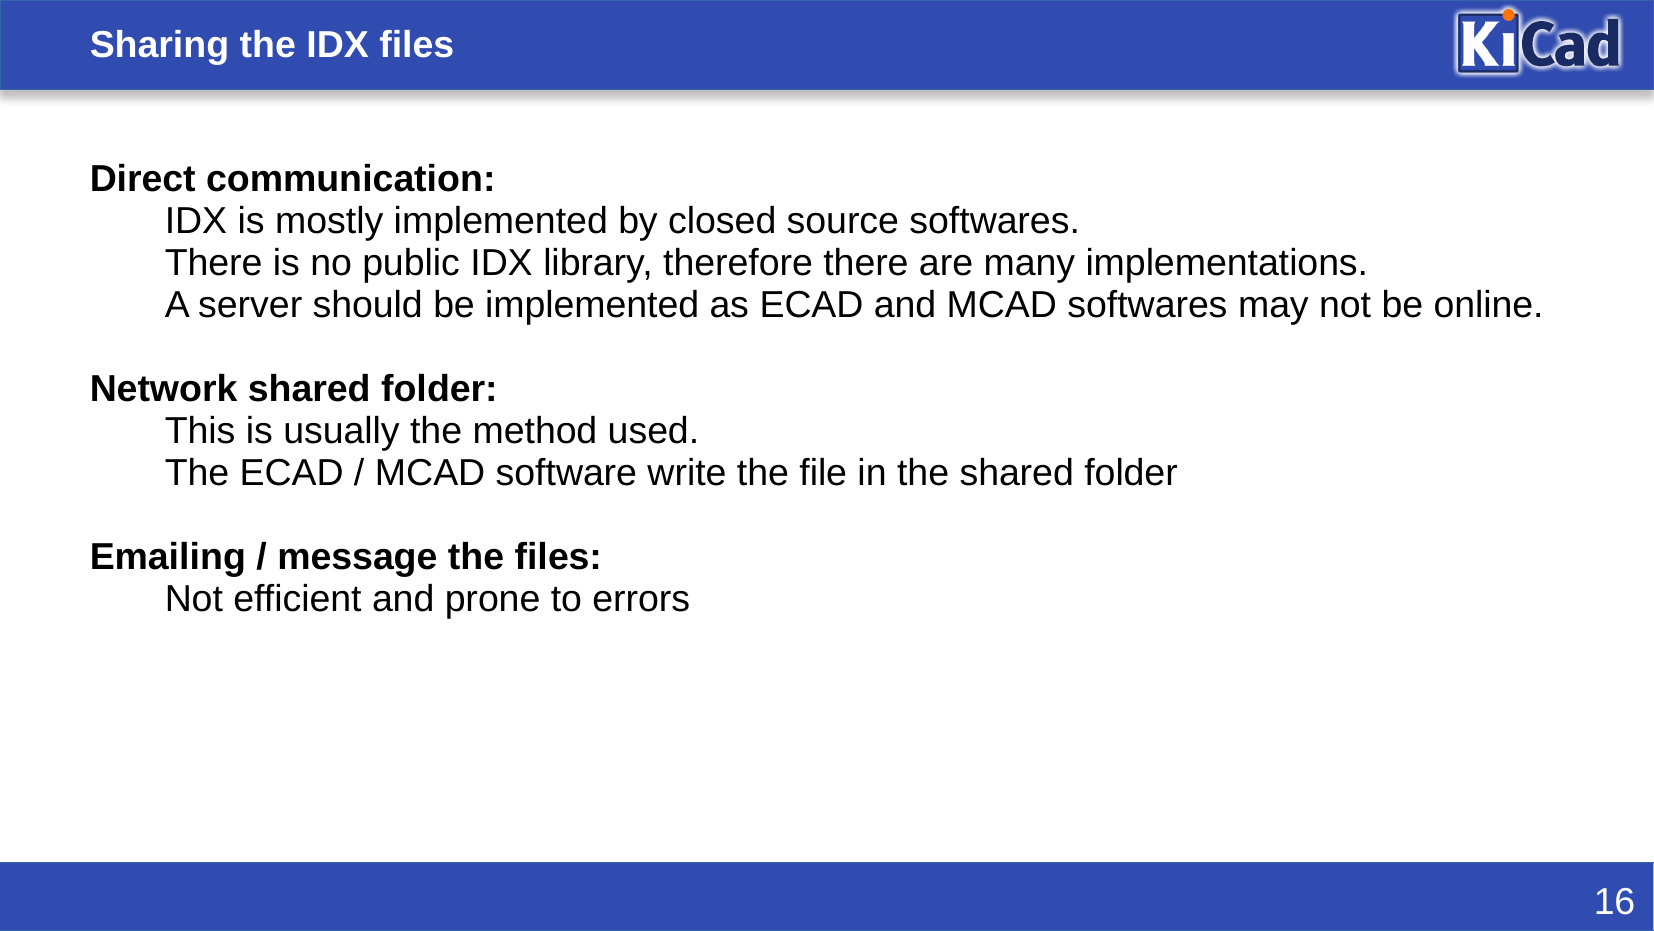

Sharing the IDX files
Direct communication:
	IDX is mostly implemented by closed source softwares.
	There is no public IDX library, therefore there are many implementations.
	A server should be implemented as ECAD and MCAD softwares may not be online.
Network shared folder:
	This is usually the method used.
	The ECAD / MCAD software write the file in the shared folder
Emailing / message the files:
	Not efficient and prone to errors